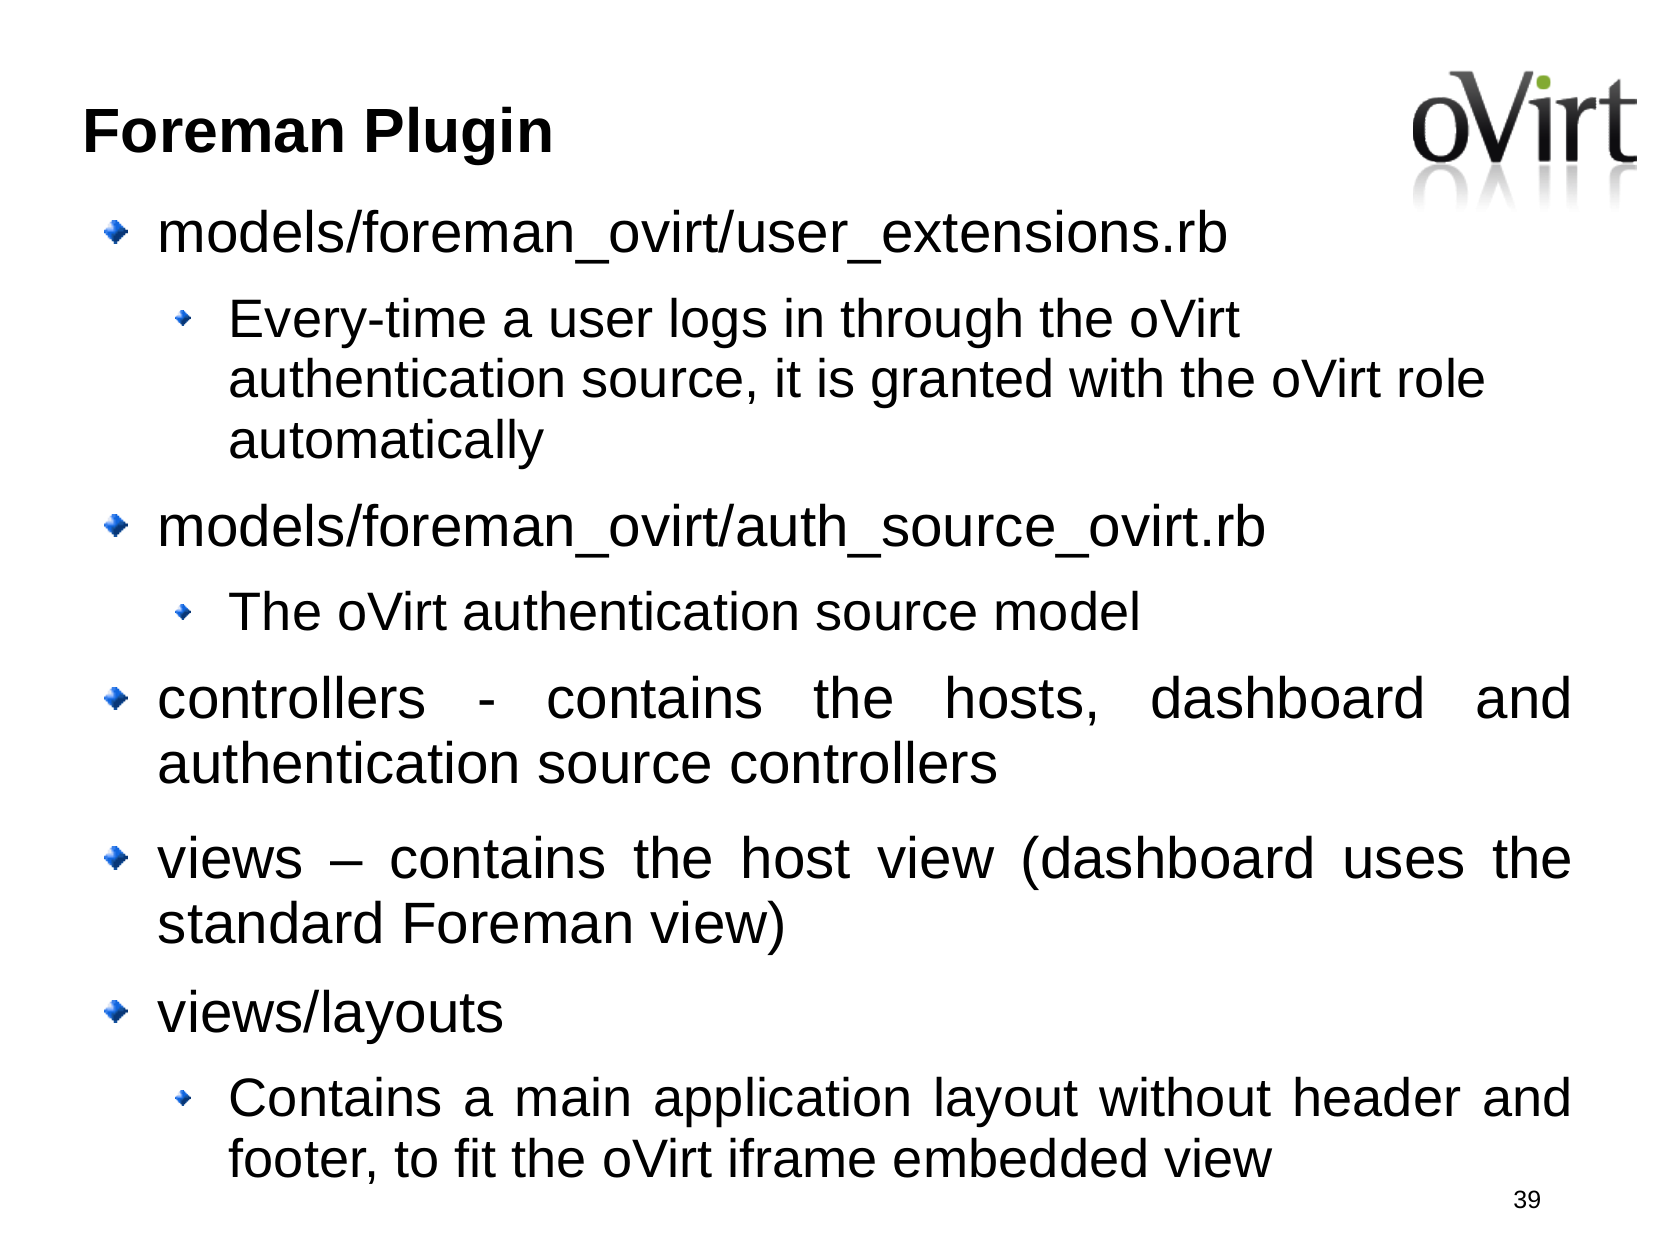

# Foreman Plugin
models/foreman_ovirt/user_extensions.rb
Every-time a user logs in through the oVirt authentication source, it is granted with the oVirt role automatically
models/foreman_ovirt/auth_source_ovirt.rb
The oVirt authentication source model
controllers - contains the hosts, dashboard and authentication source controllers
views – contains the host view (dashboard uses the standard Foreman view)
views/layouts
Contains a main application layout without header and footer, to fit the oVirt iframe embedded view